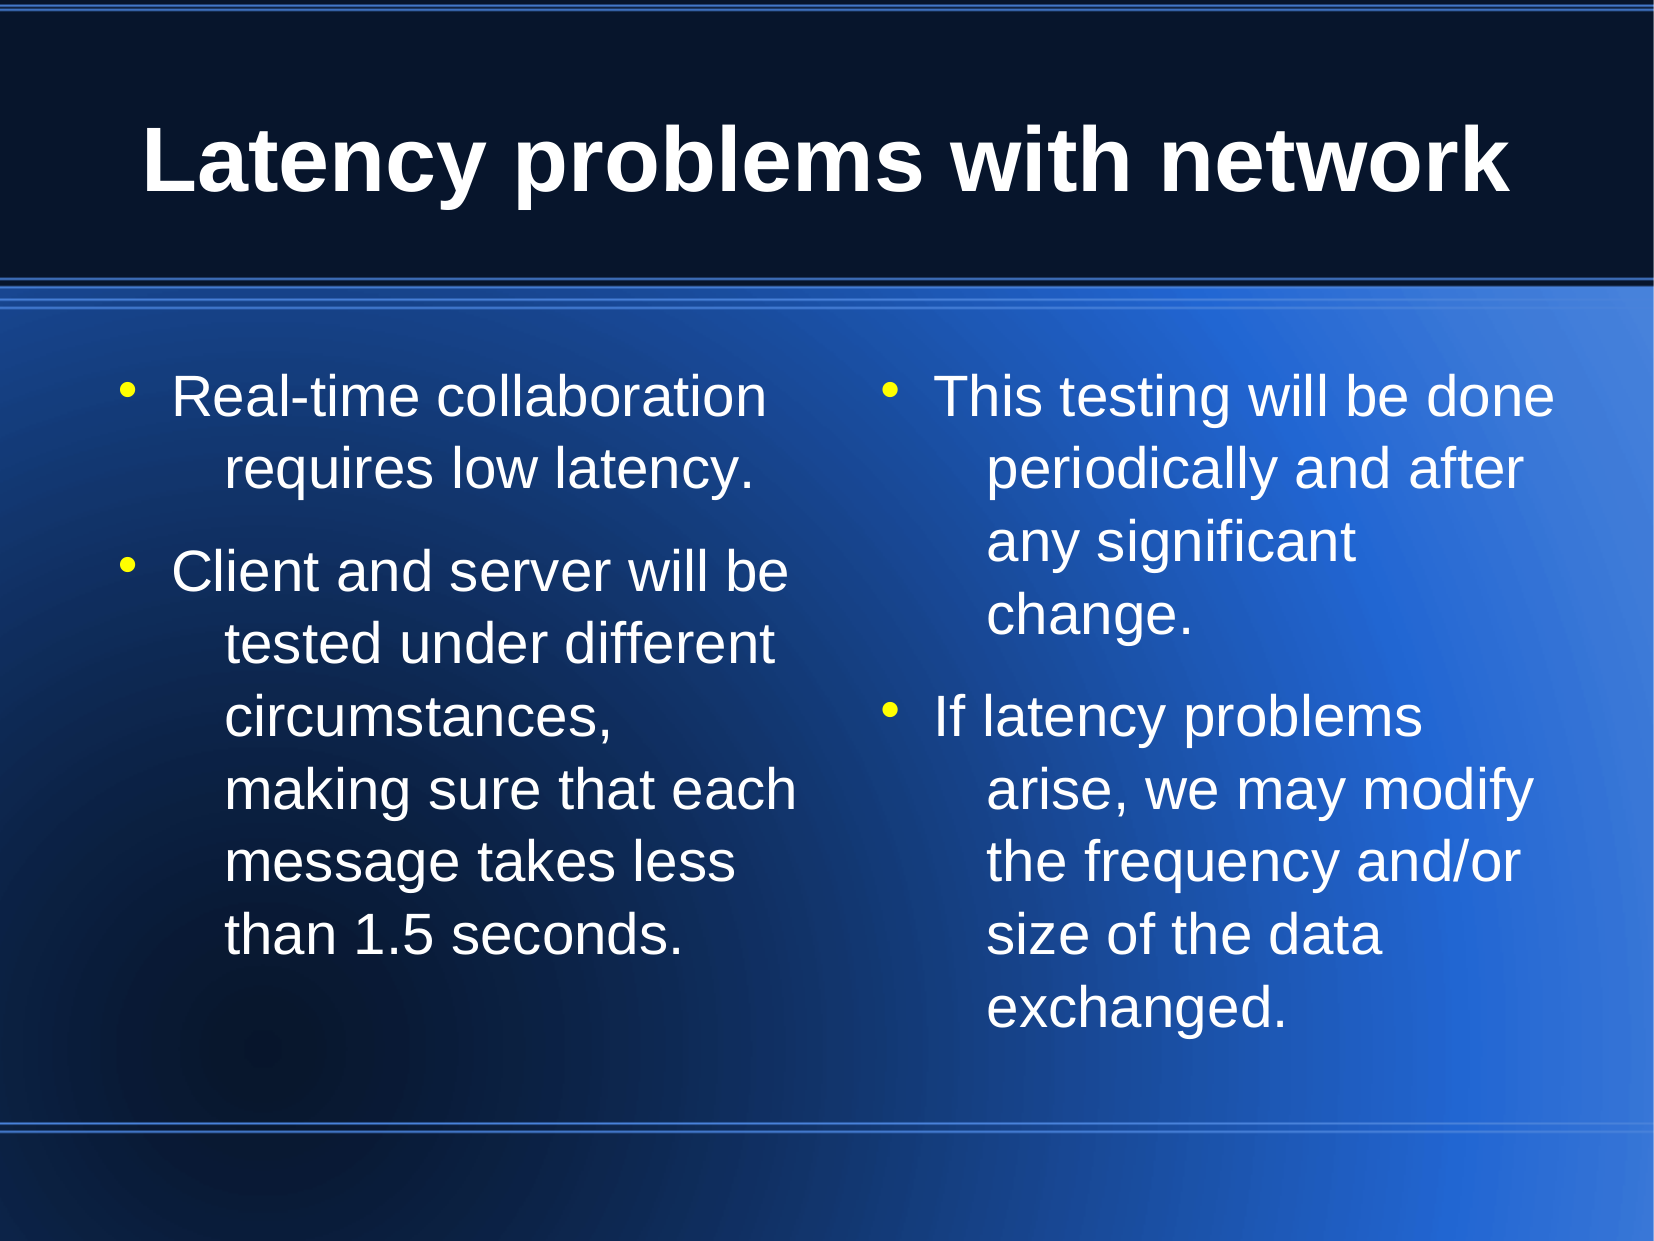

# Latency problems with network
Real-time collaboration requires low latency.
Client and server will be tested under different circumstances, making sure that each message takes less than 1.5 seconds.
This testing will be done periodically and after any significant change.
If latency problems arise, we may modify the frequency and/or size of the data exchanged.